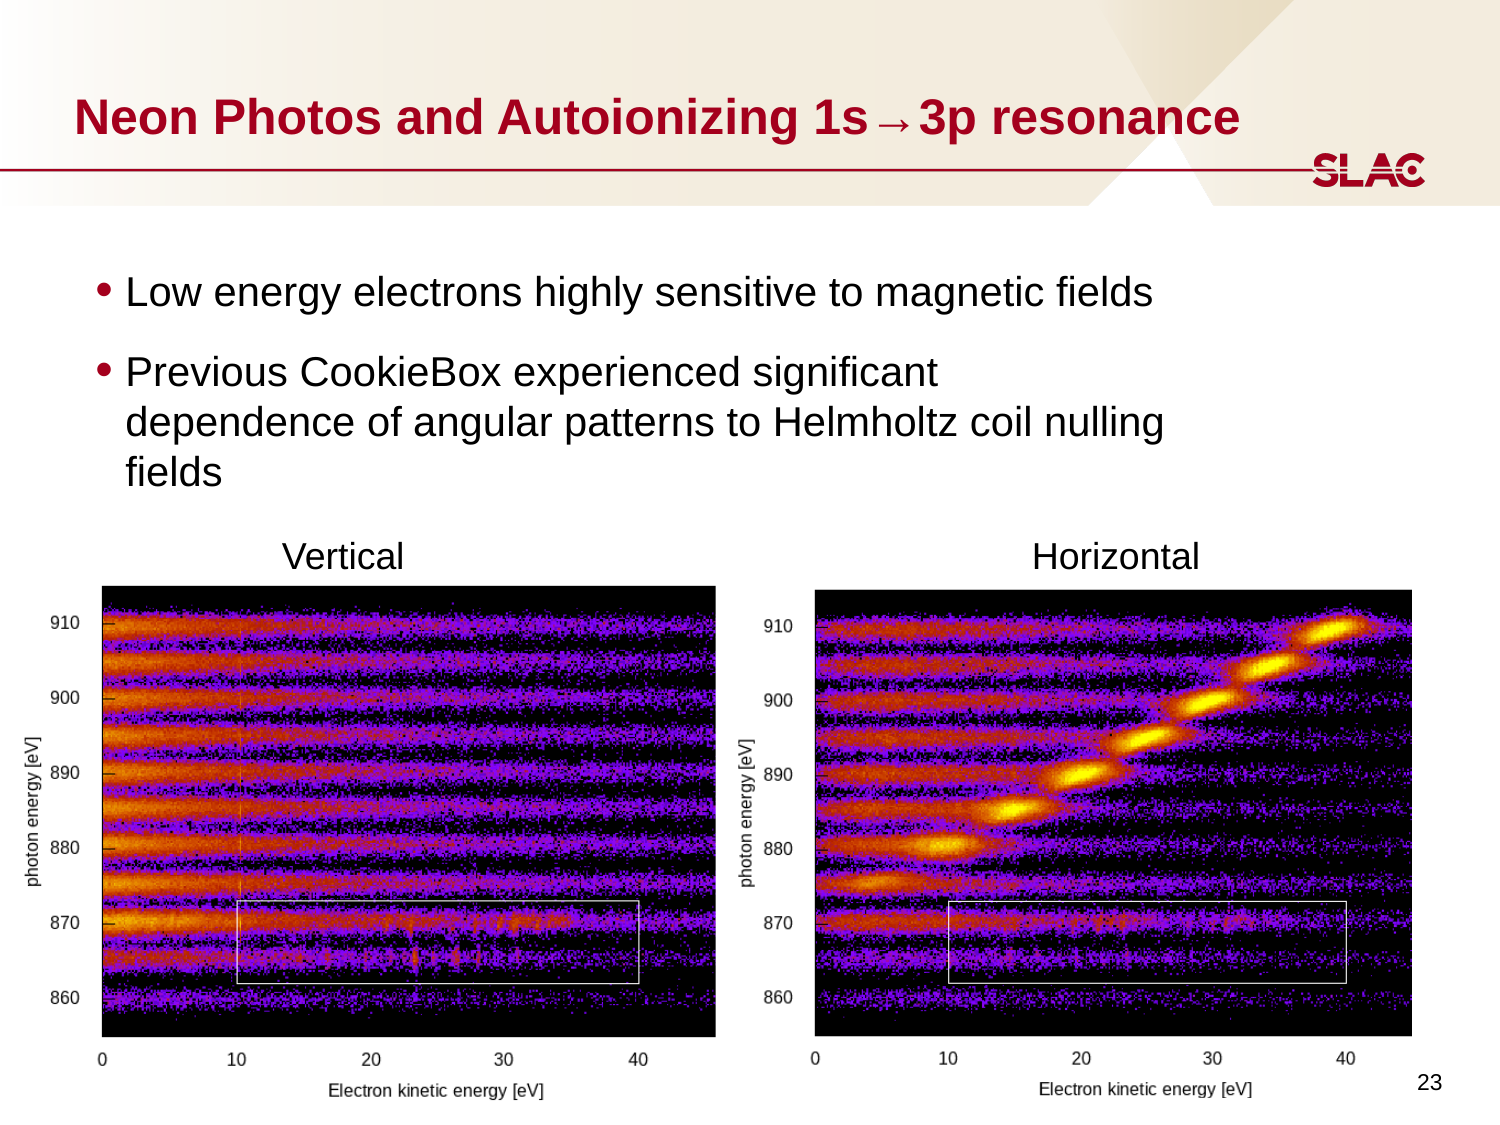

# Neon Photos and Autoionizing 1s→3p resonance
Low energy electrons highly sensitive to magnetic fields
Previous CookieBox experienced significant dependence of angular patterns to Helmholtz coil nulling fields
Vertical									Horizontal